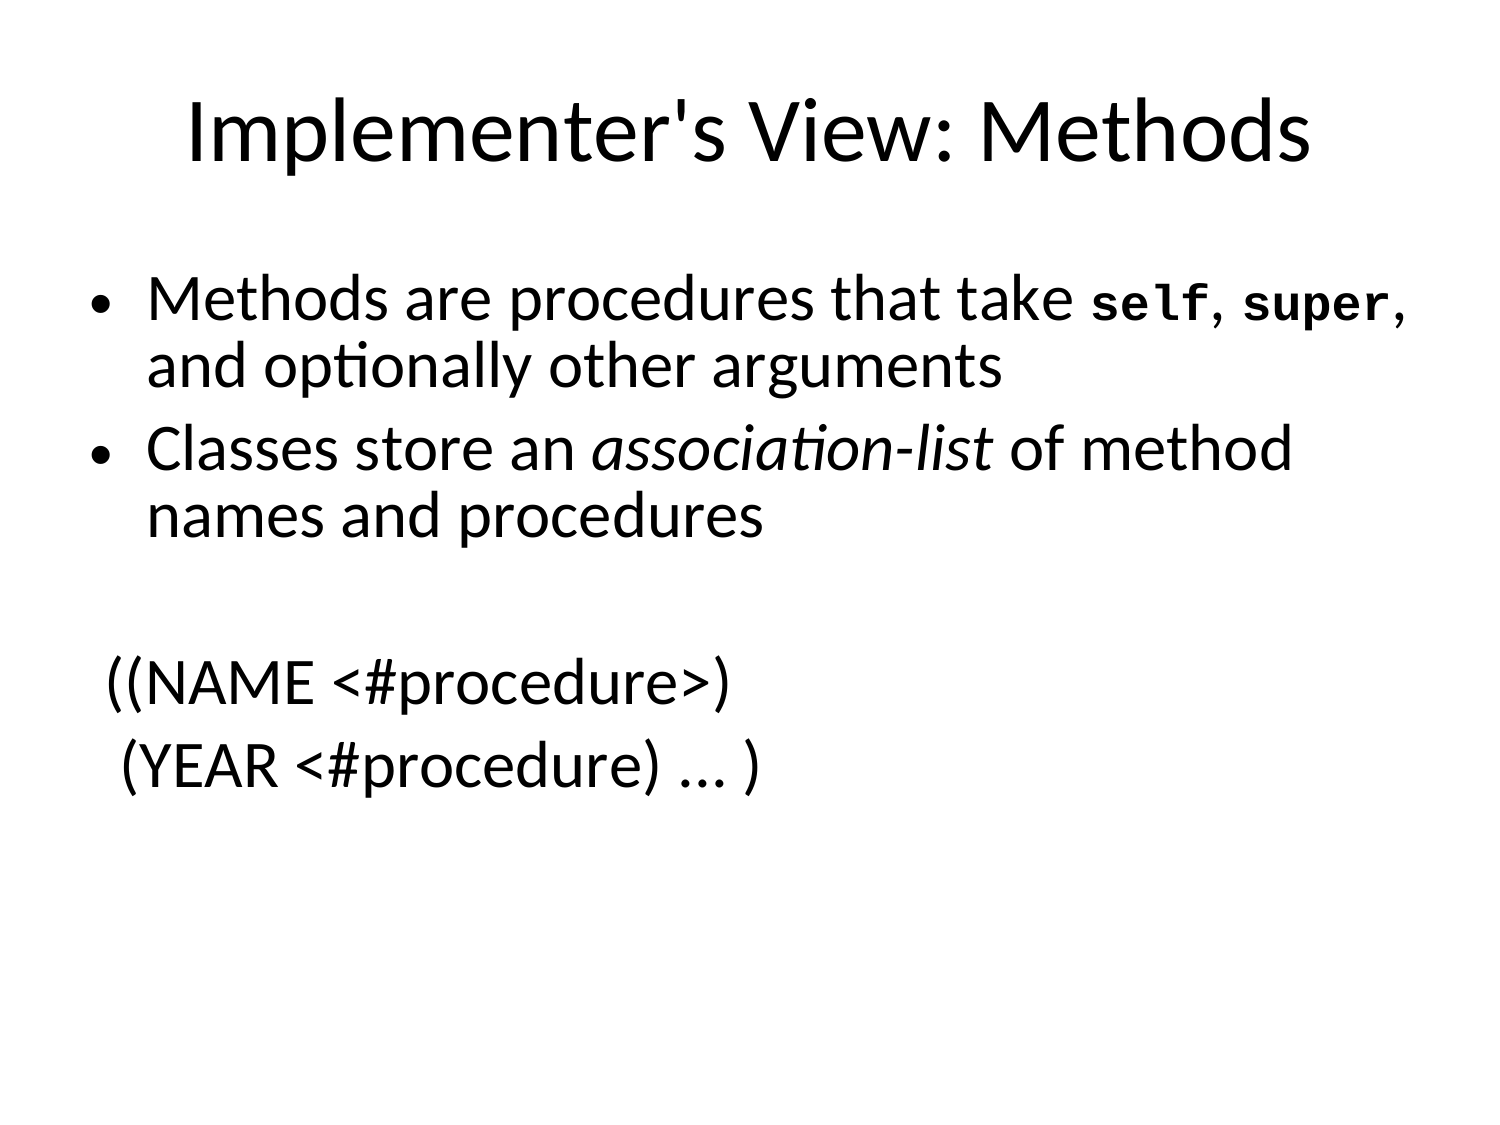

# Implementer's View: Methods
Methods are procedures that take self, super, and optionally other arguments
Classes store an association-list of method names and procedures
 ((NAME <#procedure>)
 (YEAR <#procedure) ... )